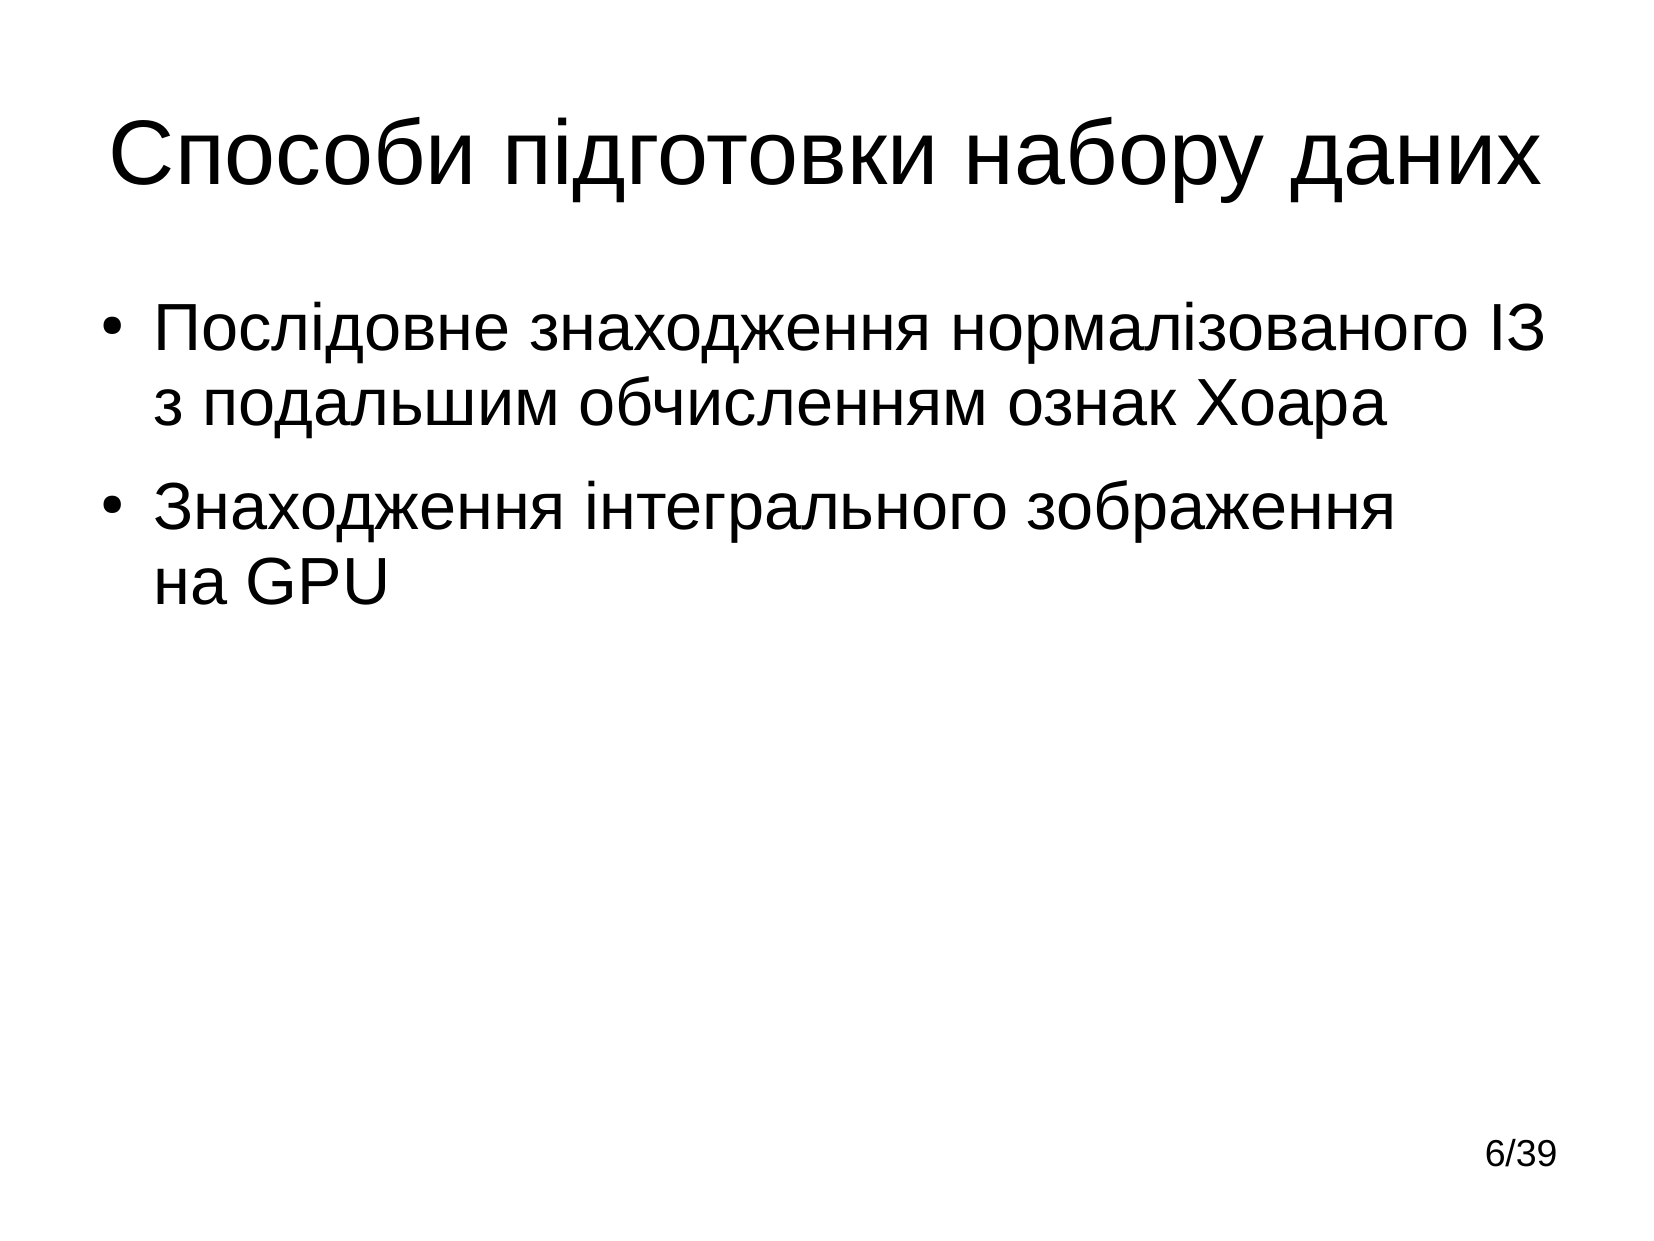

# Cпособи підготовки набору даних
Послідовне знаходження нормалізованого ІЗ з подальшим обчисленням ознак Хоара
Знаходження інтегрального зображення на GPU
6/39